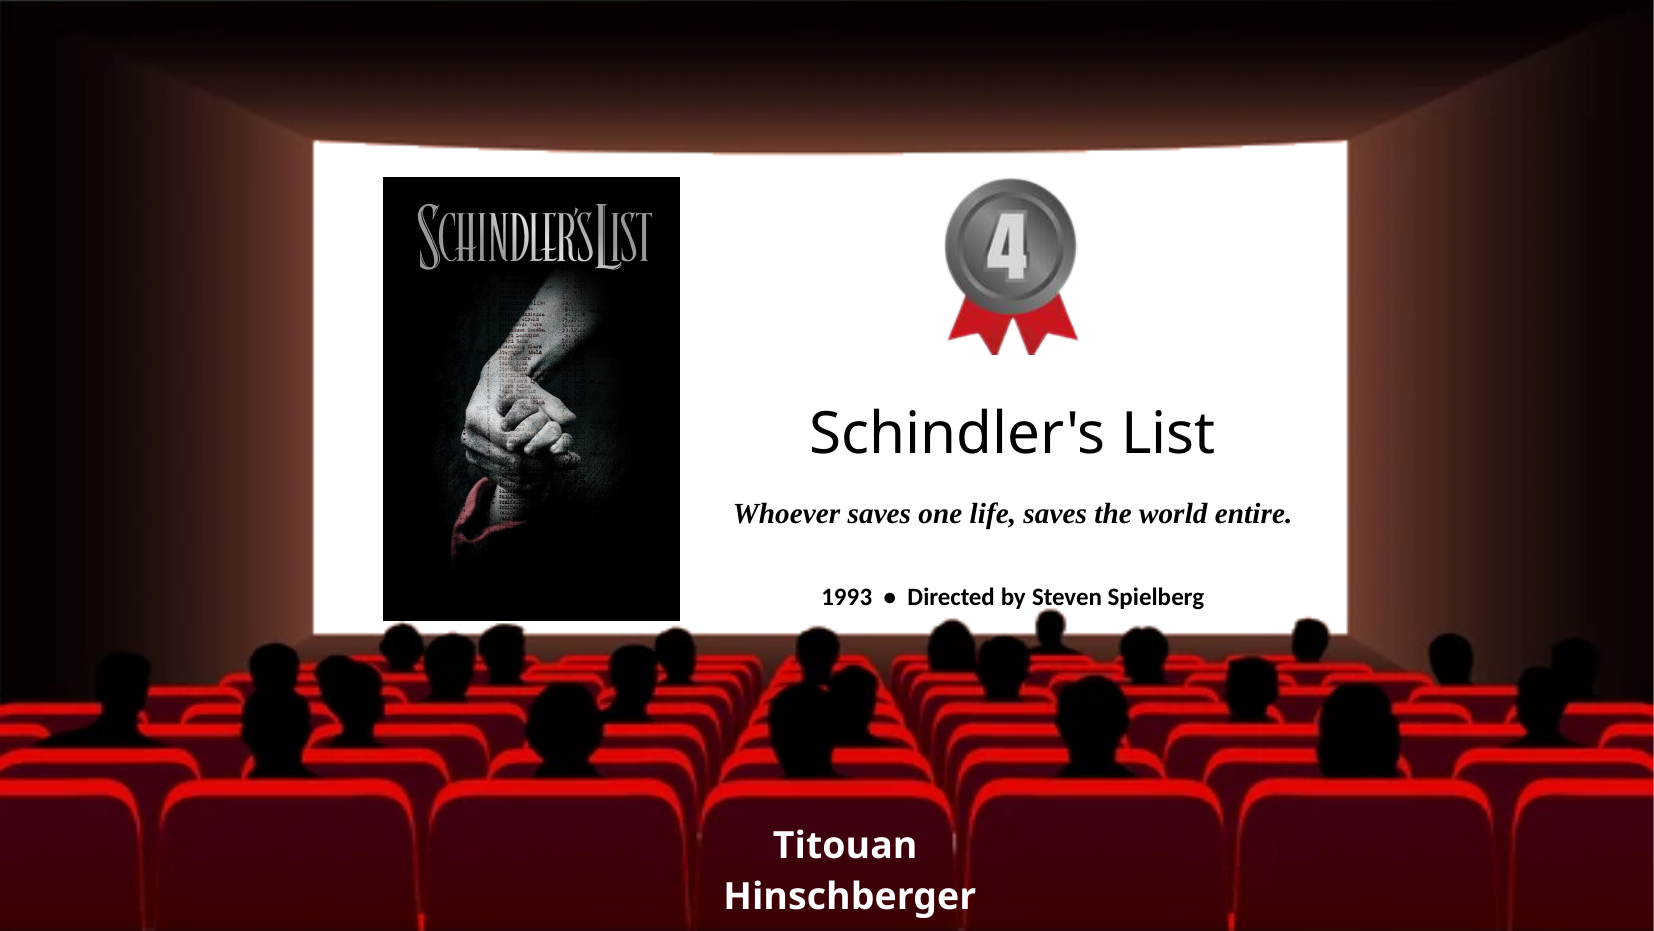

Schindler's List
Whoever saves one life, saves the world entire.
1993 • Directed by Steven Spielberg